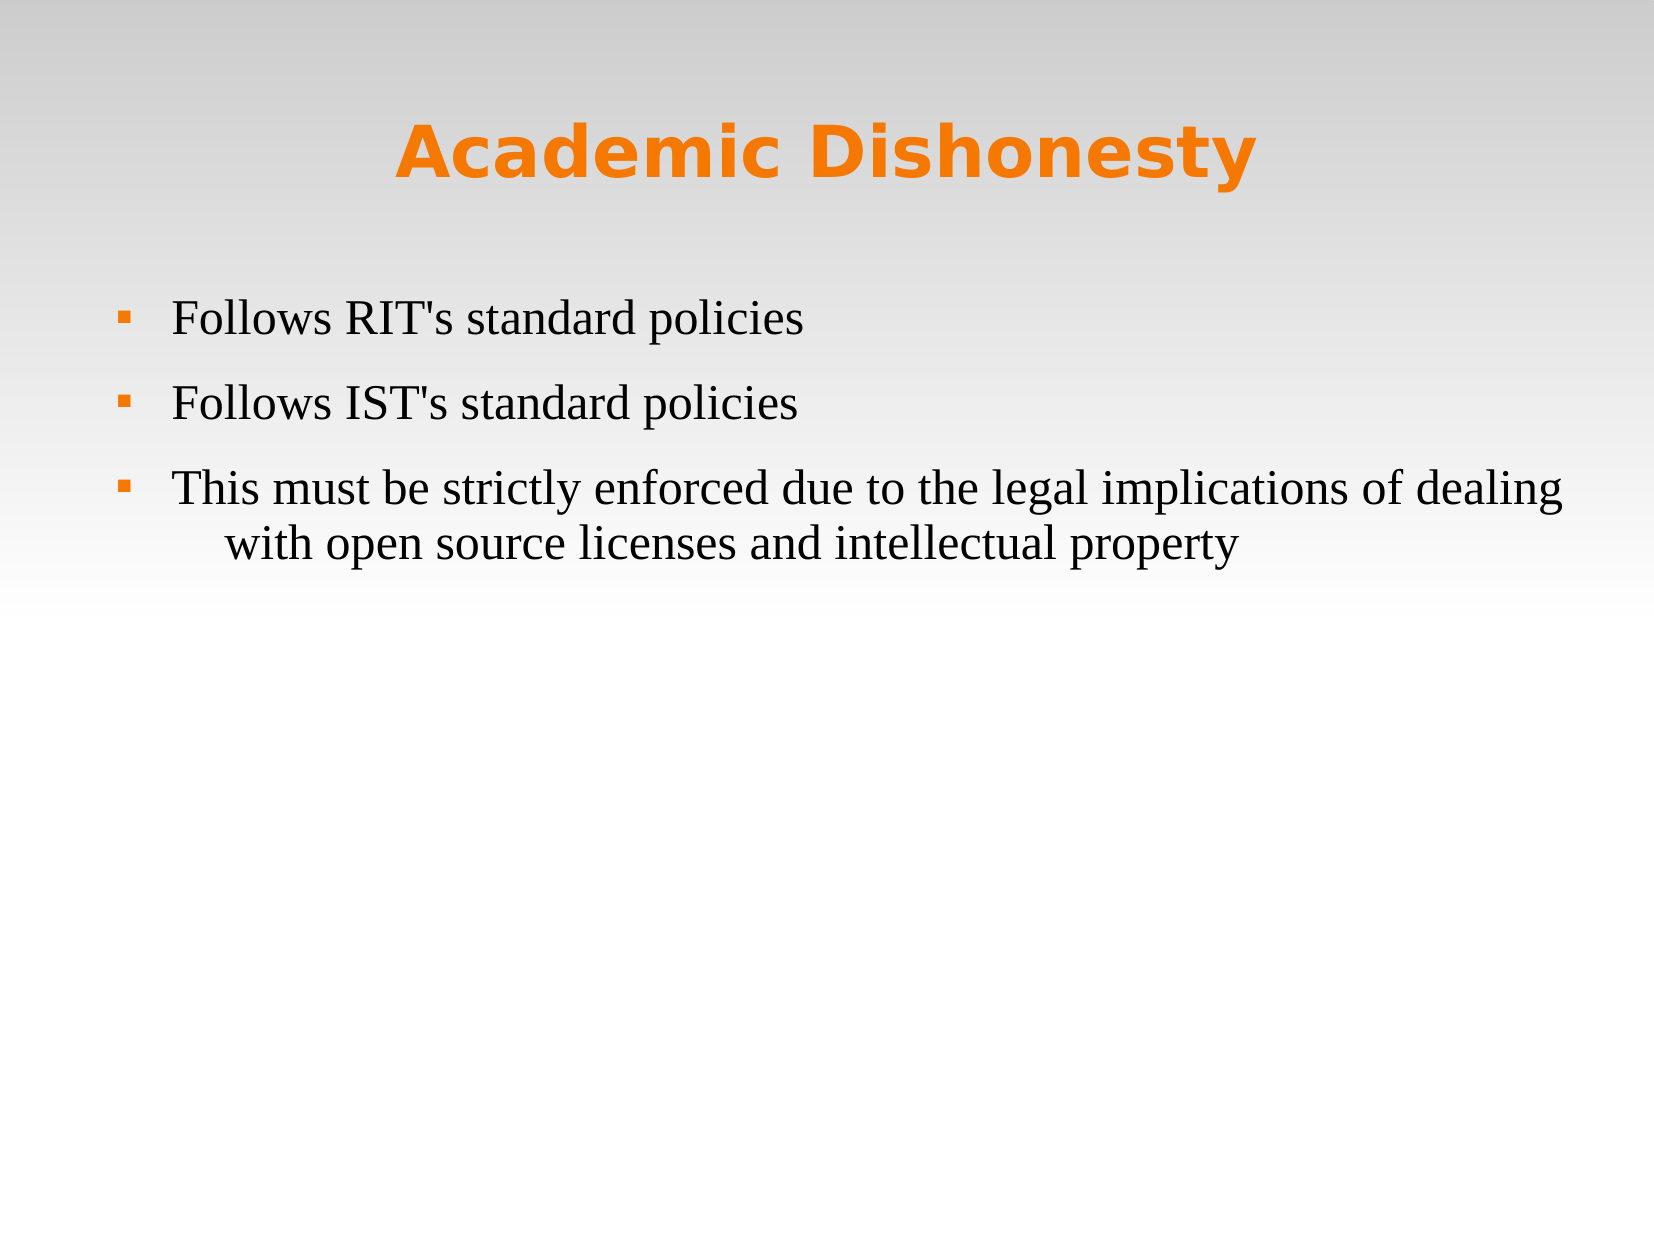

# Academic Dishonesty
Follows RIT's standard policies
Follows IST's standard policies
This must be strictly enforced due to the legal implications of dealing with open source licenses and intellectual property